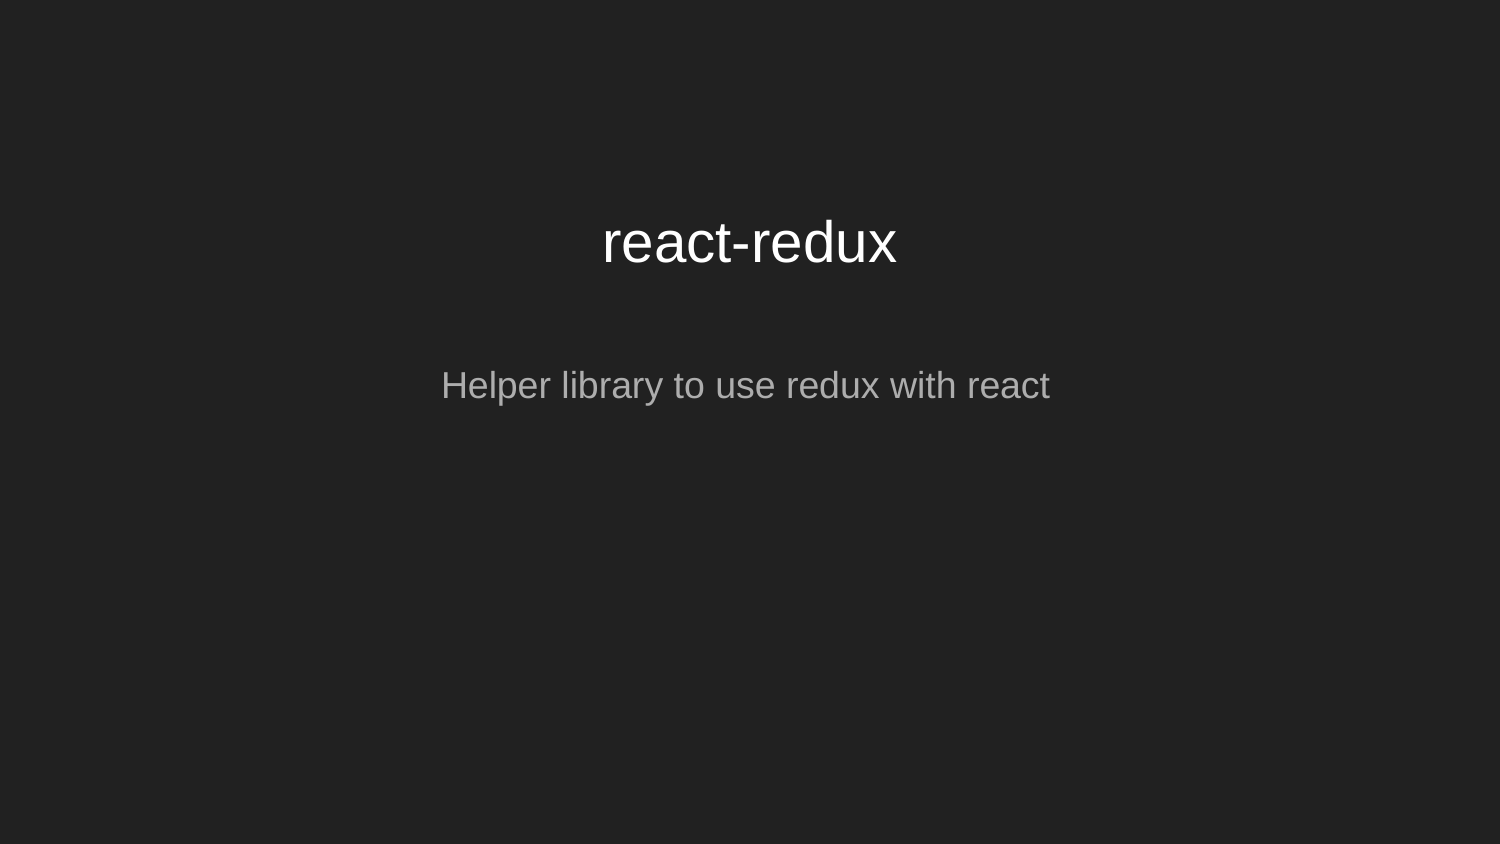

# react-redux
Helper library to use redux with react